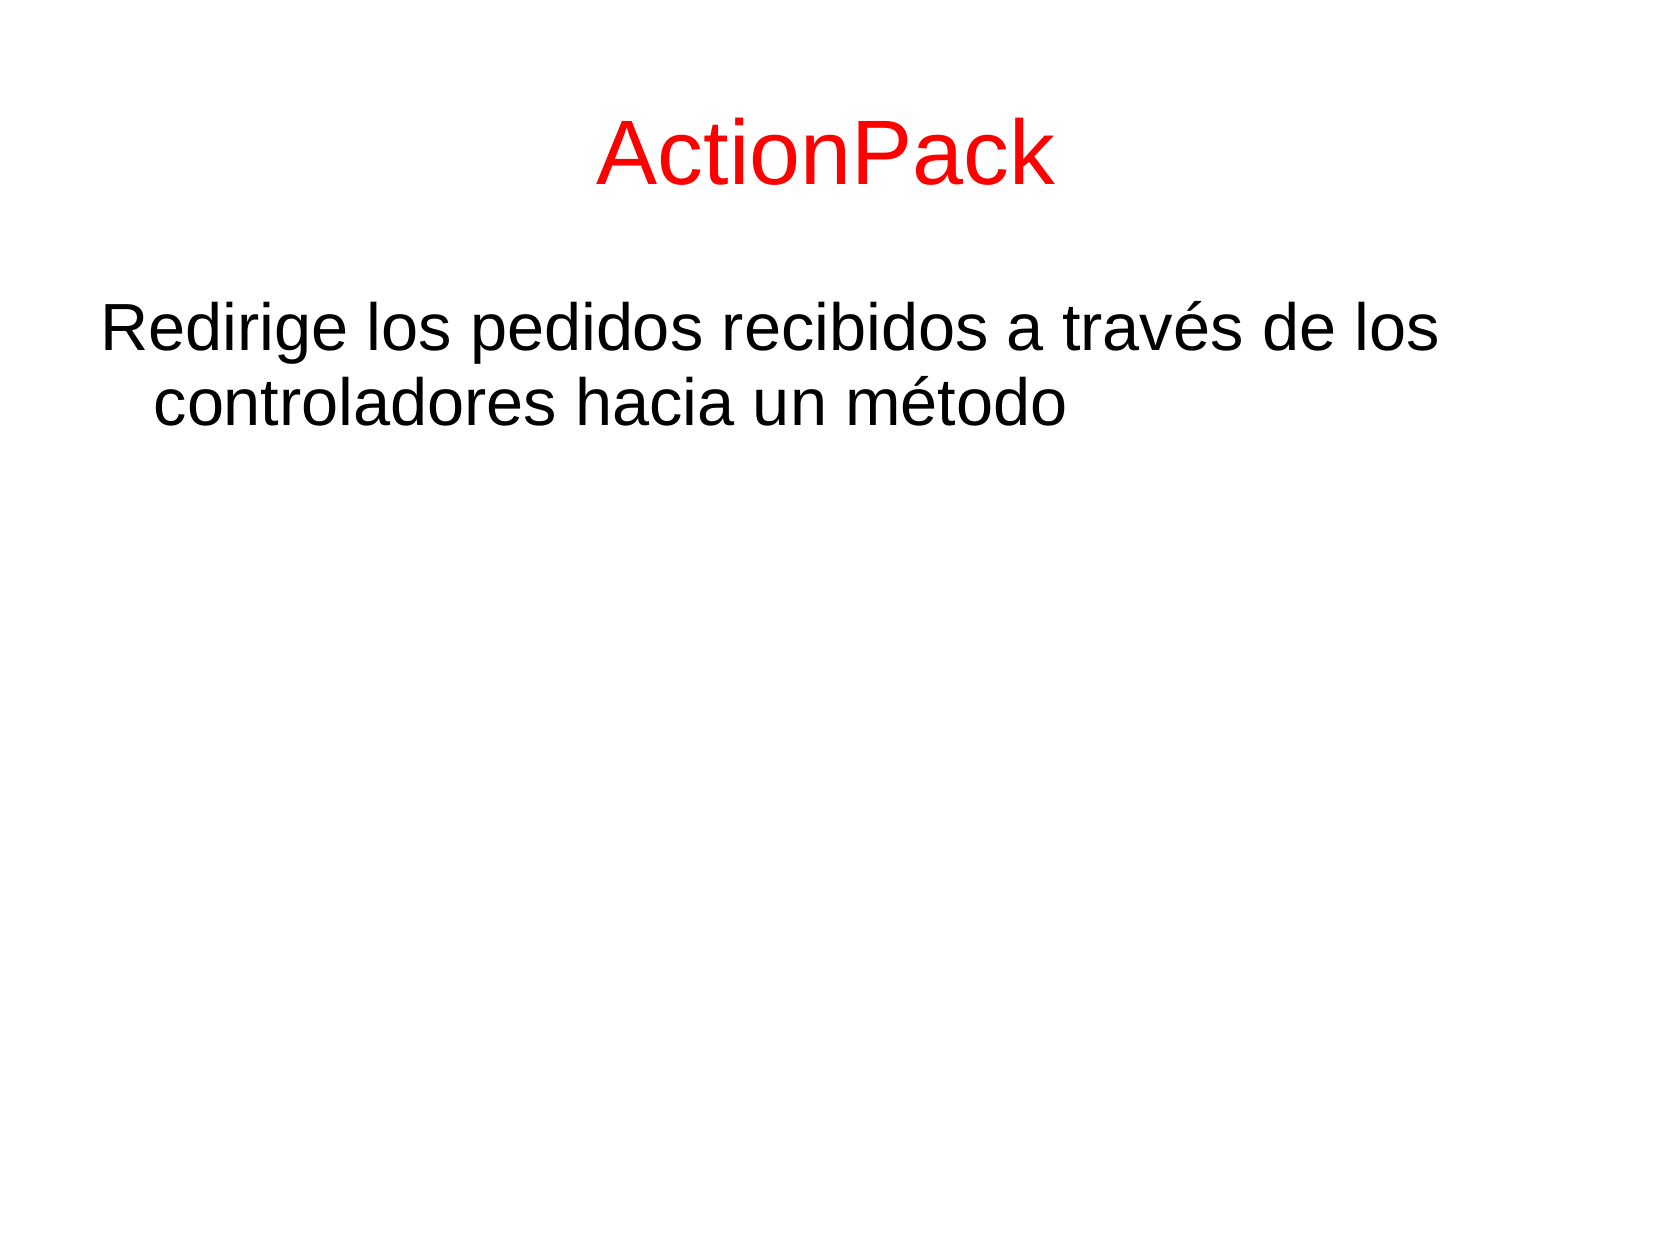

# ActionPack
Redirige los pedidos recibidos a través de los controladores hacia un método